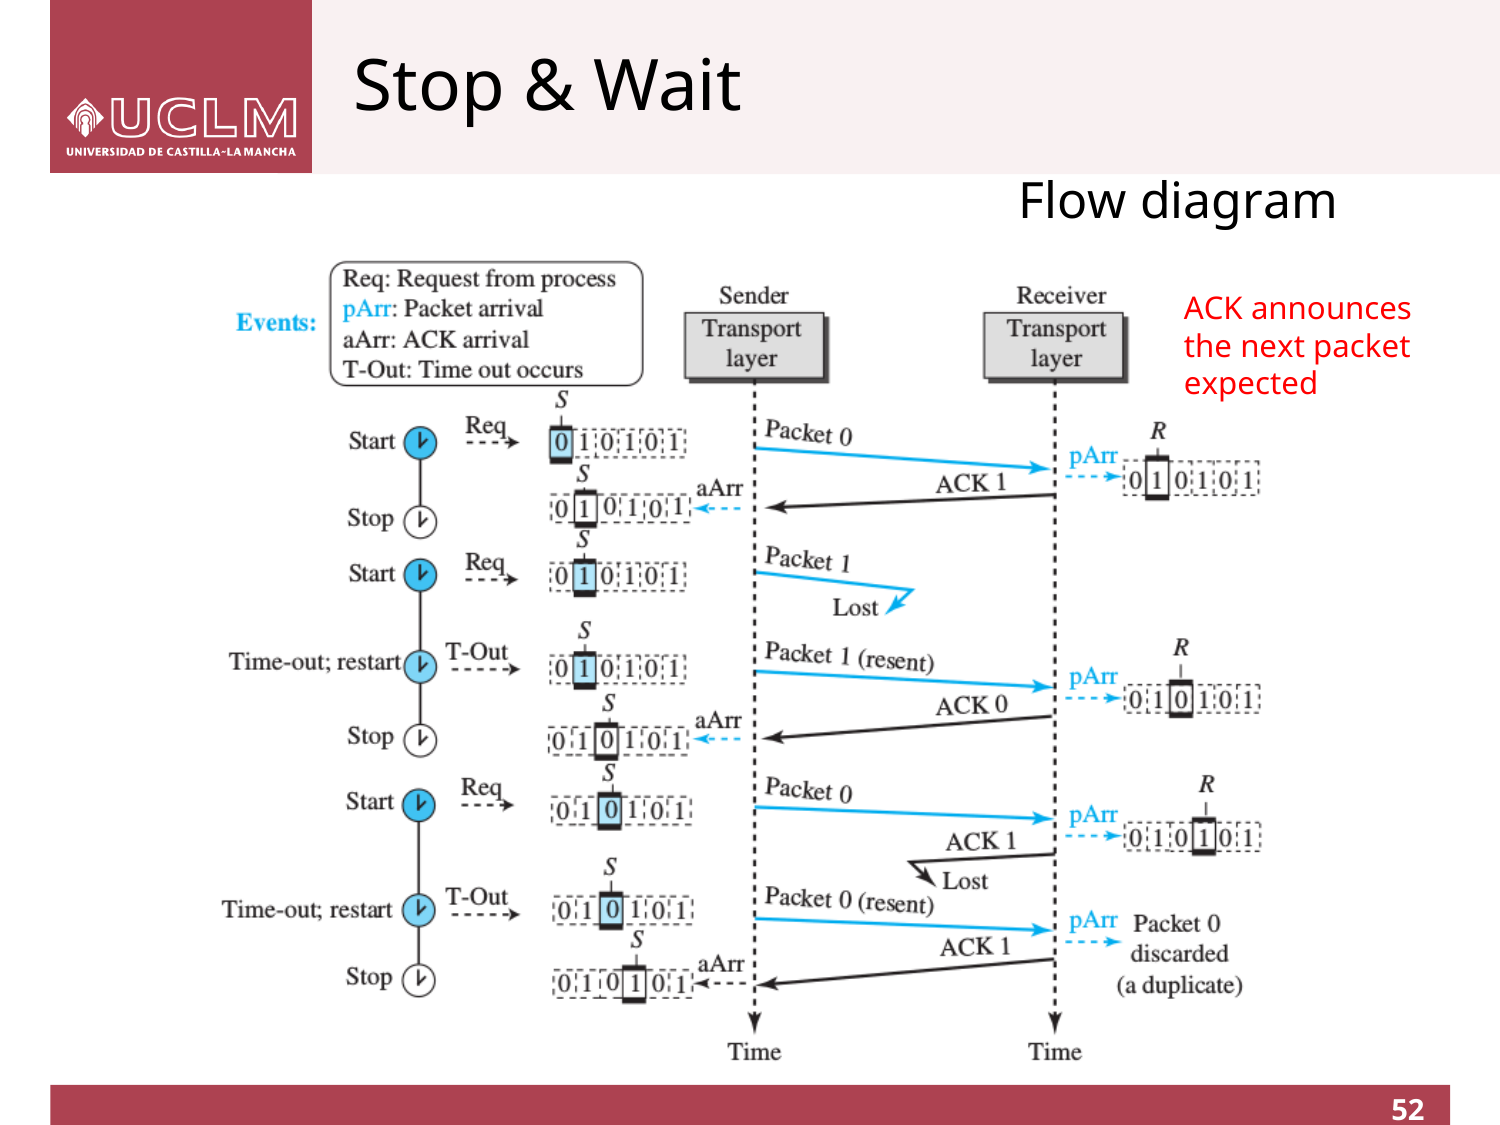

# Stop & Wait
Flow diagram
ACK announces
the next packet
expected
52